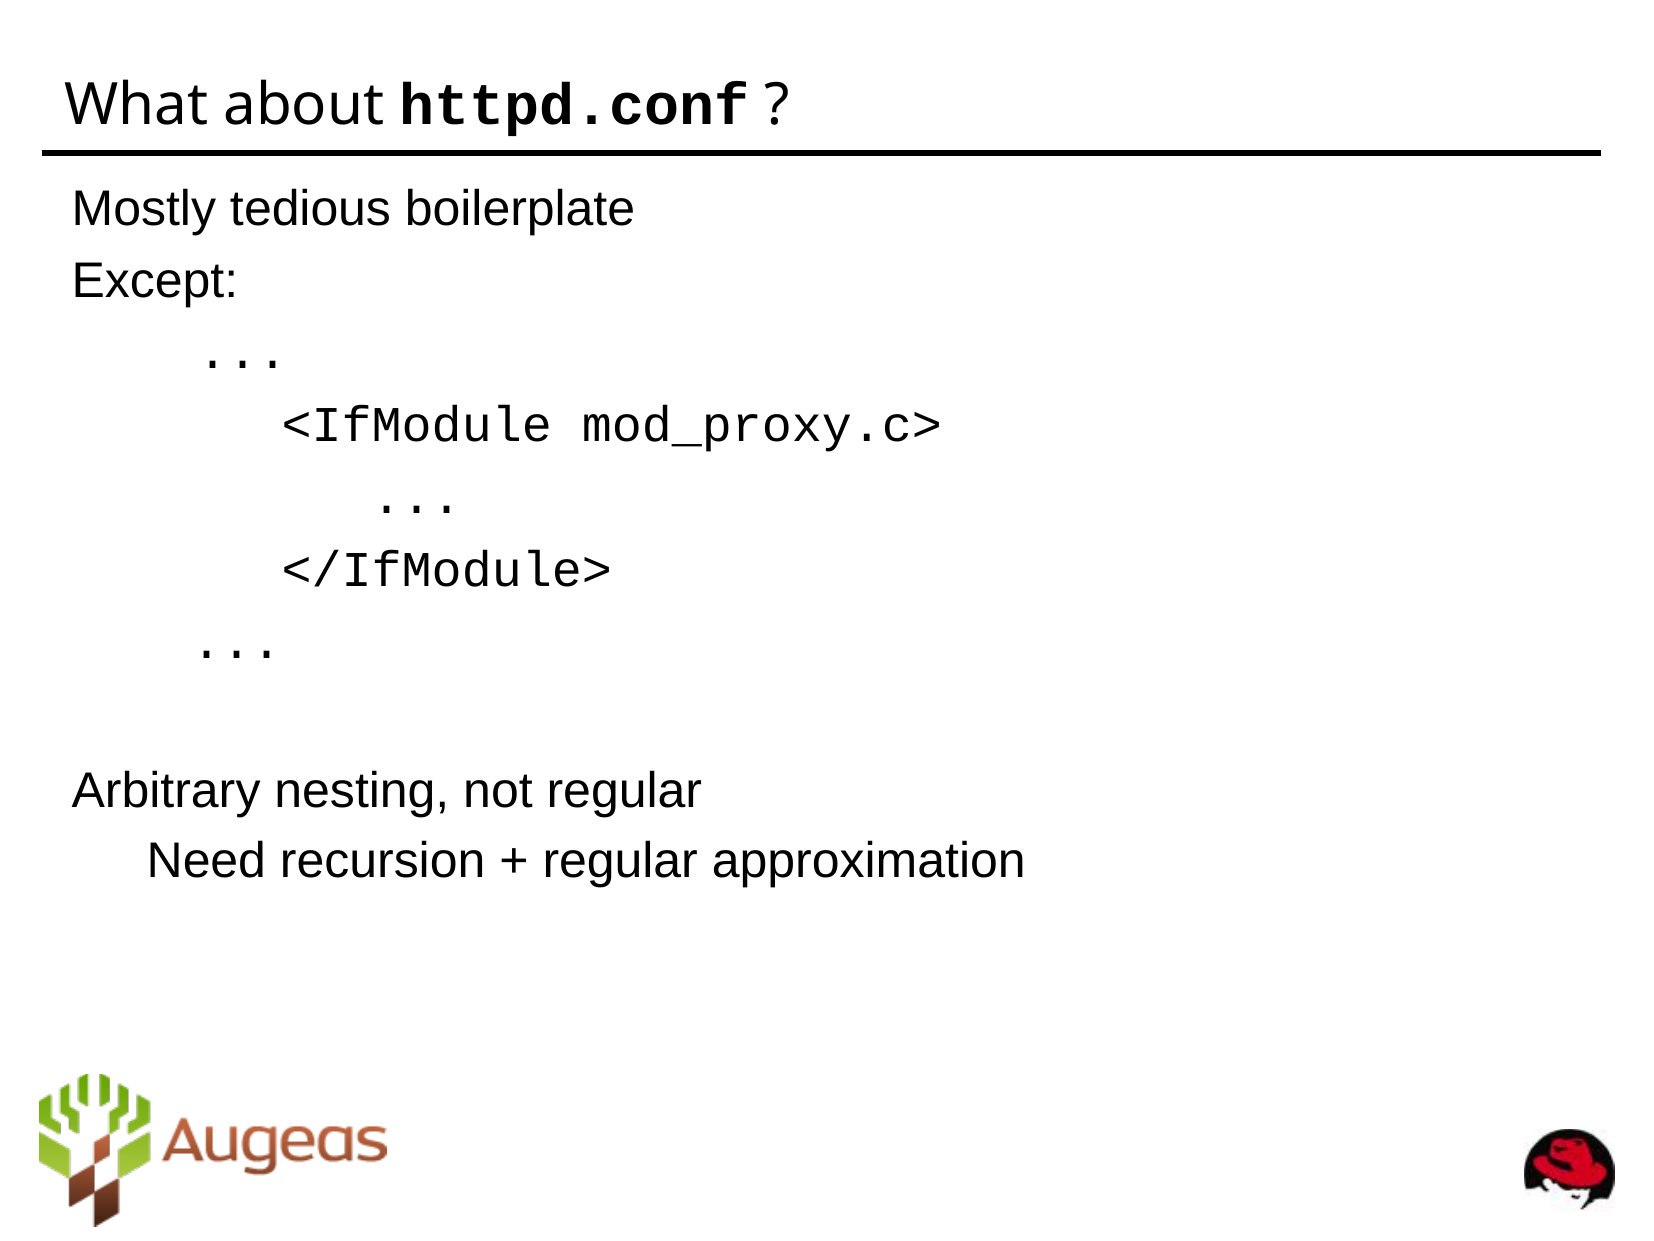

# What about httpd.conf ?
Mostly tedious boilerplate
Except:
 ...
 <IfModule mod_proxy.c>
 ...
 </IfModule>
 ...
Arbitrary nesting, not regular
Need recursion + regular approximation